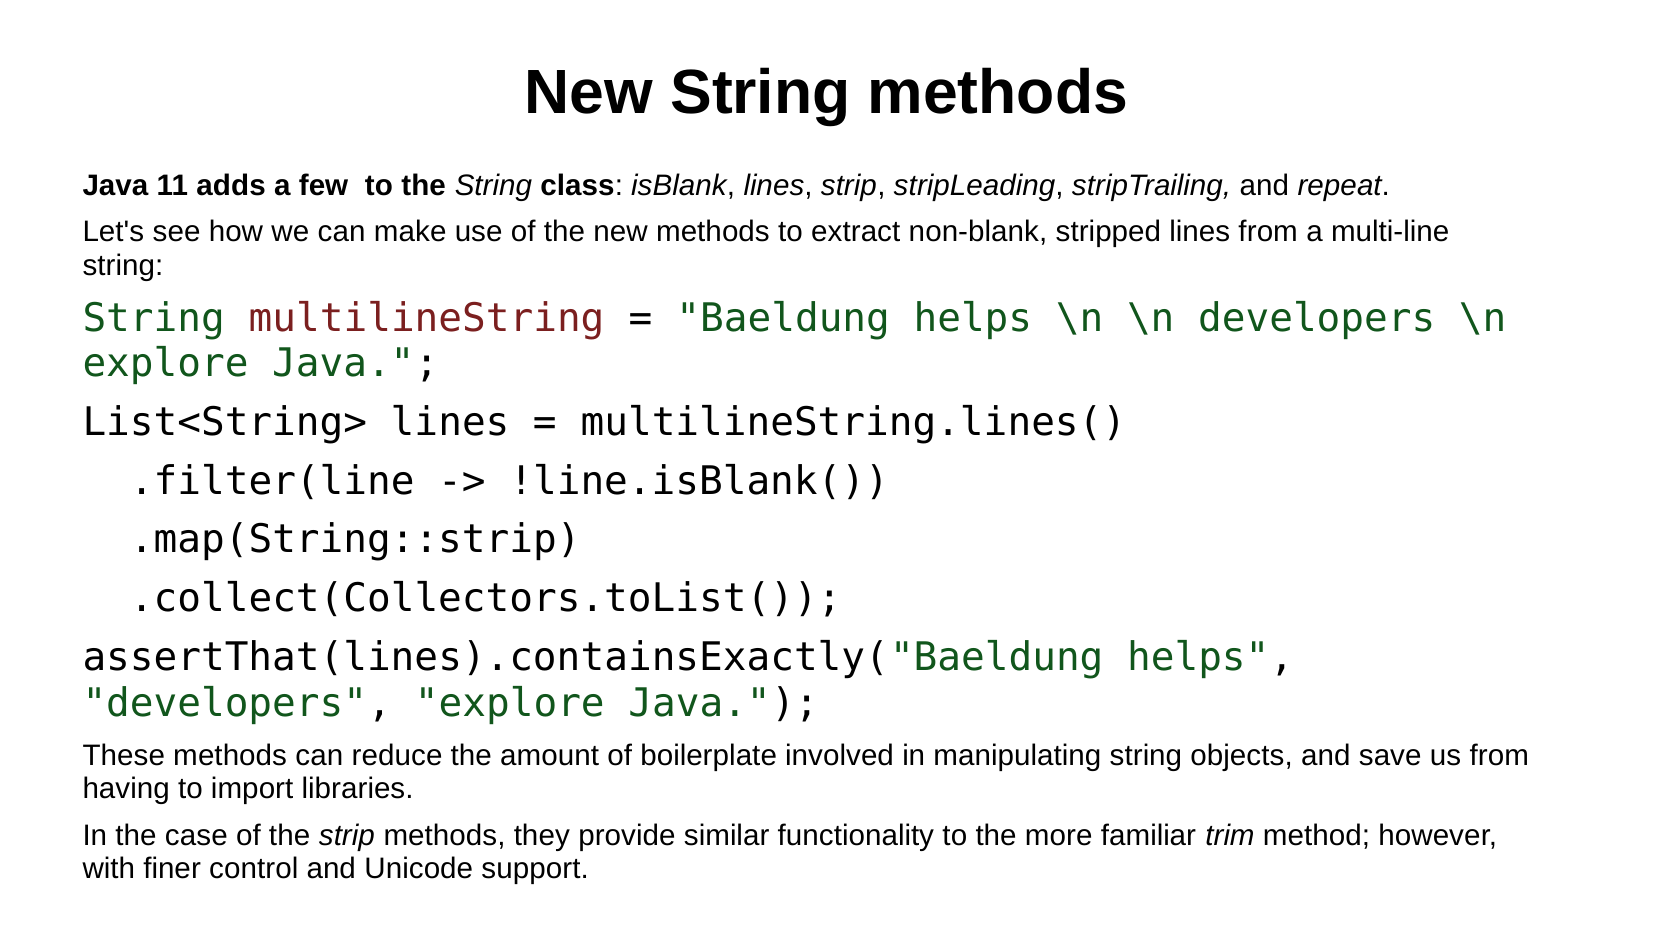

# New String methods
Java 11 adds a few to the String class: isBlank, lines, strip, stripLeading, stripTrailing, and repeat.
Let's see how we can make use of the new methods to extract non-blank, stripped lines from a multi-line string:
String multilineString = "Baeldung helps \n \n developers \n explore Java.";
List<String> lines = multilineString.lines()
 .filter(line -> !line.isBlank())
 .map(String::strip)
 .collect(Collectors.toList());
assertThat(lines).containsExactly("Baeldung helps", "developers", "explore Java.");
These methods can reduce the amount of boilerplate involved in manipulating string objects, and save us from having to import libraries.
In the case of the strip methods, they provide similar functionality to the more familiar trim method; however, with finer control and Unicode support.